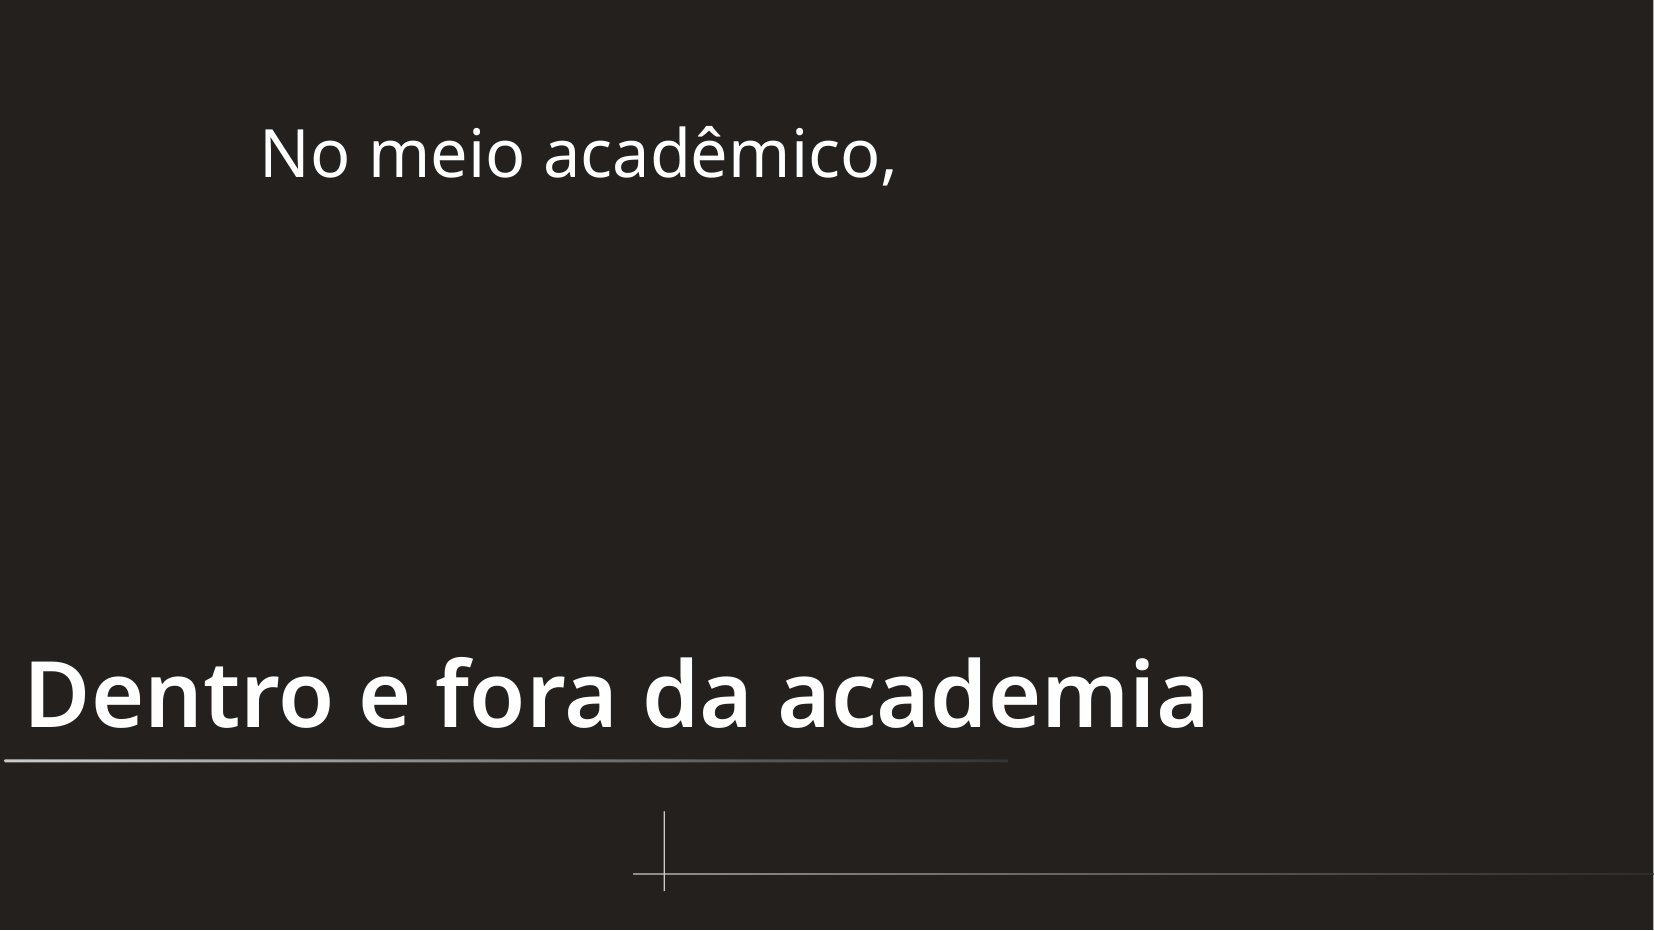

No meio acadêmico,
# Dentro e fora da academia